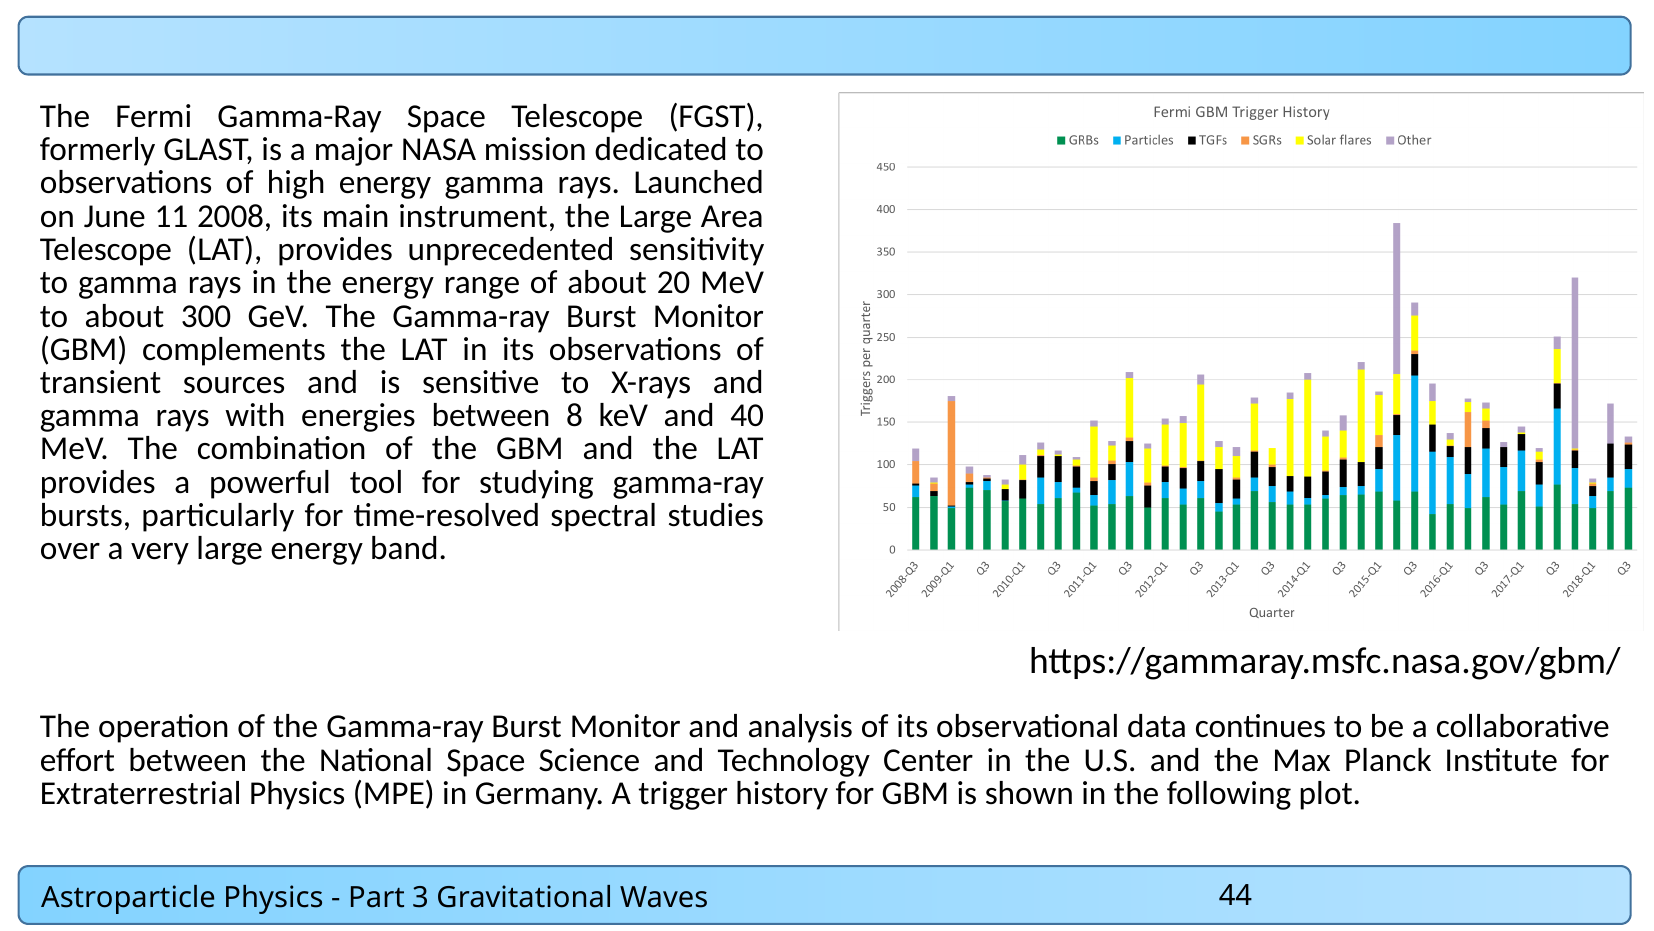

The Fermi Gamma-Ray Space Telescope (FGST), formerly GLAST, is a major NASA mission dedicated to observations of high energy gamma rays. Launched on June 11 2008, its main instrument, the Large Area Telescope (LAT), provides unprecedented sensitivity to gamma rays in the energy range of about 20 MeV to about 300 GeV. The Gamma-ray Burst Monitor (GBM) complements the LAT in its observations of transient sources and is sensitive to X-rays and gamma rays with energies between 8 keV and 40 MeV. The combination of the GBM and the LAT provides a powerful tool for studying gamma-ray bursts, particularly for time-resolved spectral studies over a very large energy band.
https://gammaray.msfc.nasa.gov/gbm/
The operation of the Gamma-ray Burst Monitor and analysis of its observational data continues to be a collaborative effort between the National Space Science and Technology Center in the U.S. and the Max Planck Institute for Extraterrestrial Physics (MPE) in Germany. A trigger history for GBM is shown in the following plot.
Astroparticle Physics - Part 3 Gravitational Waves